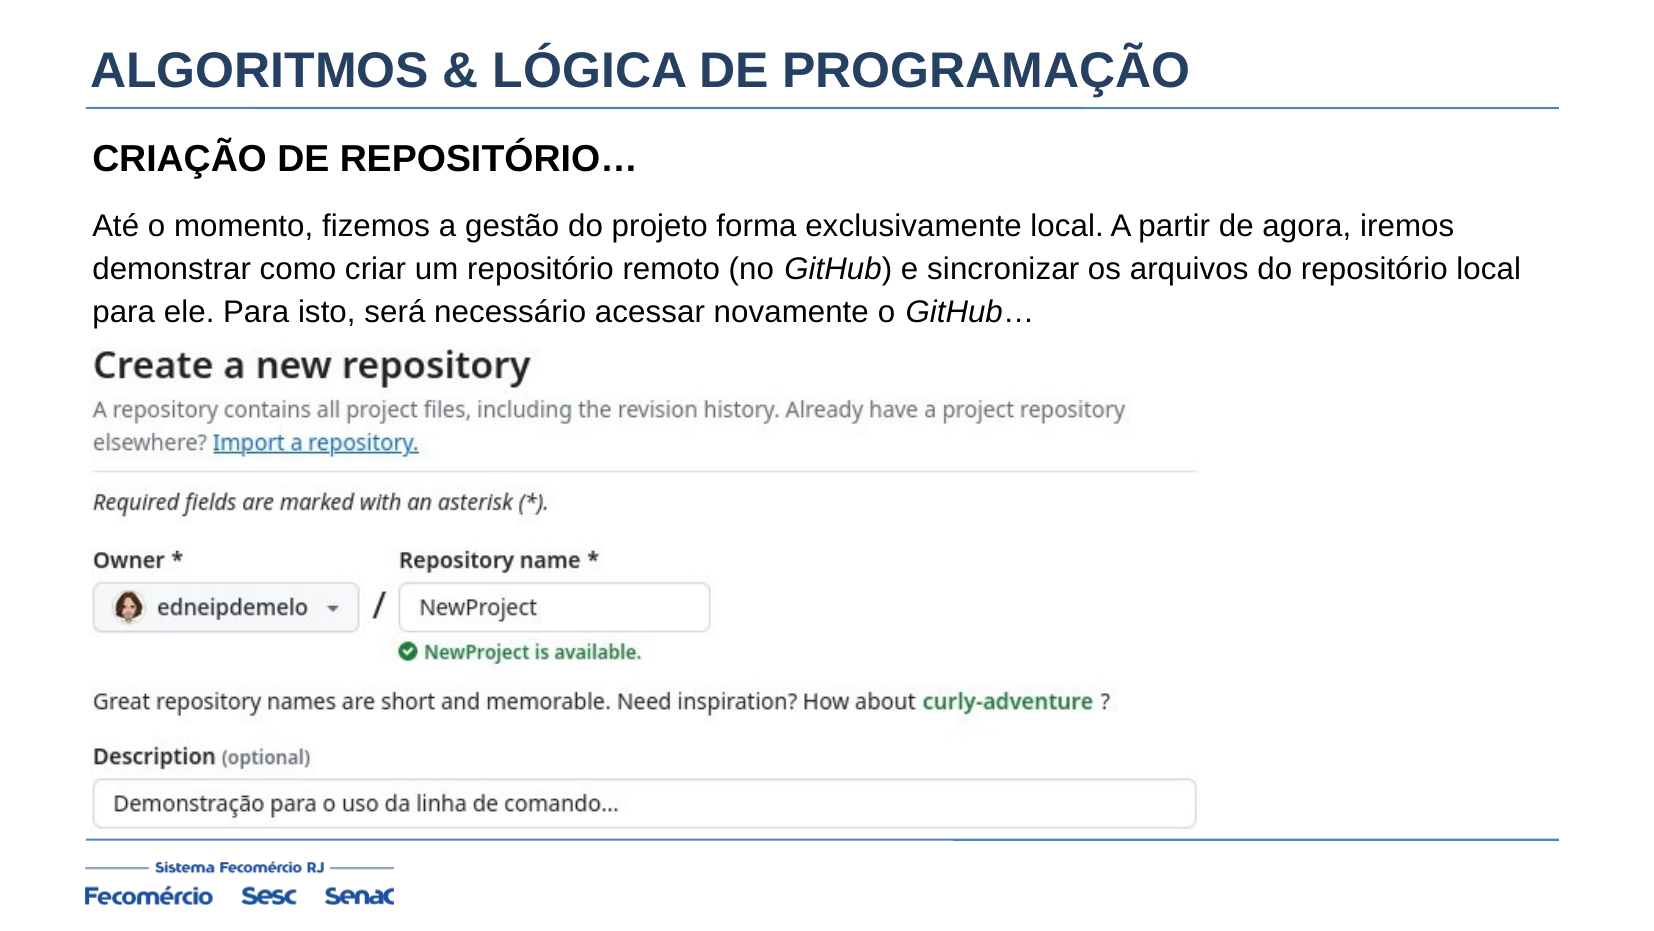

ALGORITMOS & LÓGICA DE PROGRAMAÇÃO
CRIAÇÃO DE REPOSITÓRIO…
Até o momento, fizemos a gestão do projeto forma exclusivamente local. A partir de agora, iremos demonstrar como criar um repositório remoto (no GitHub) e sincronizar os arquivos do repositório local para ele. Para isto, será necessário acessar novamente o GitHub…